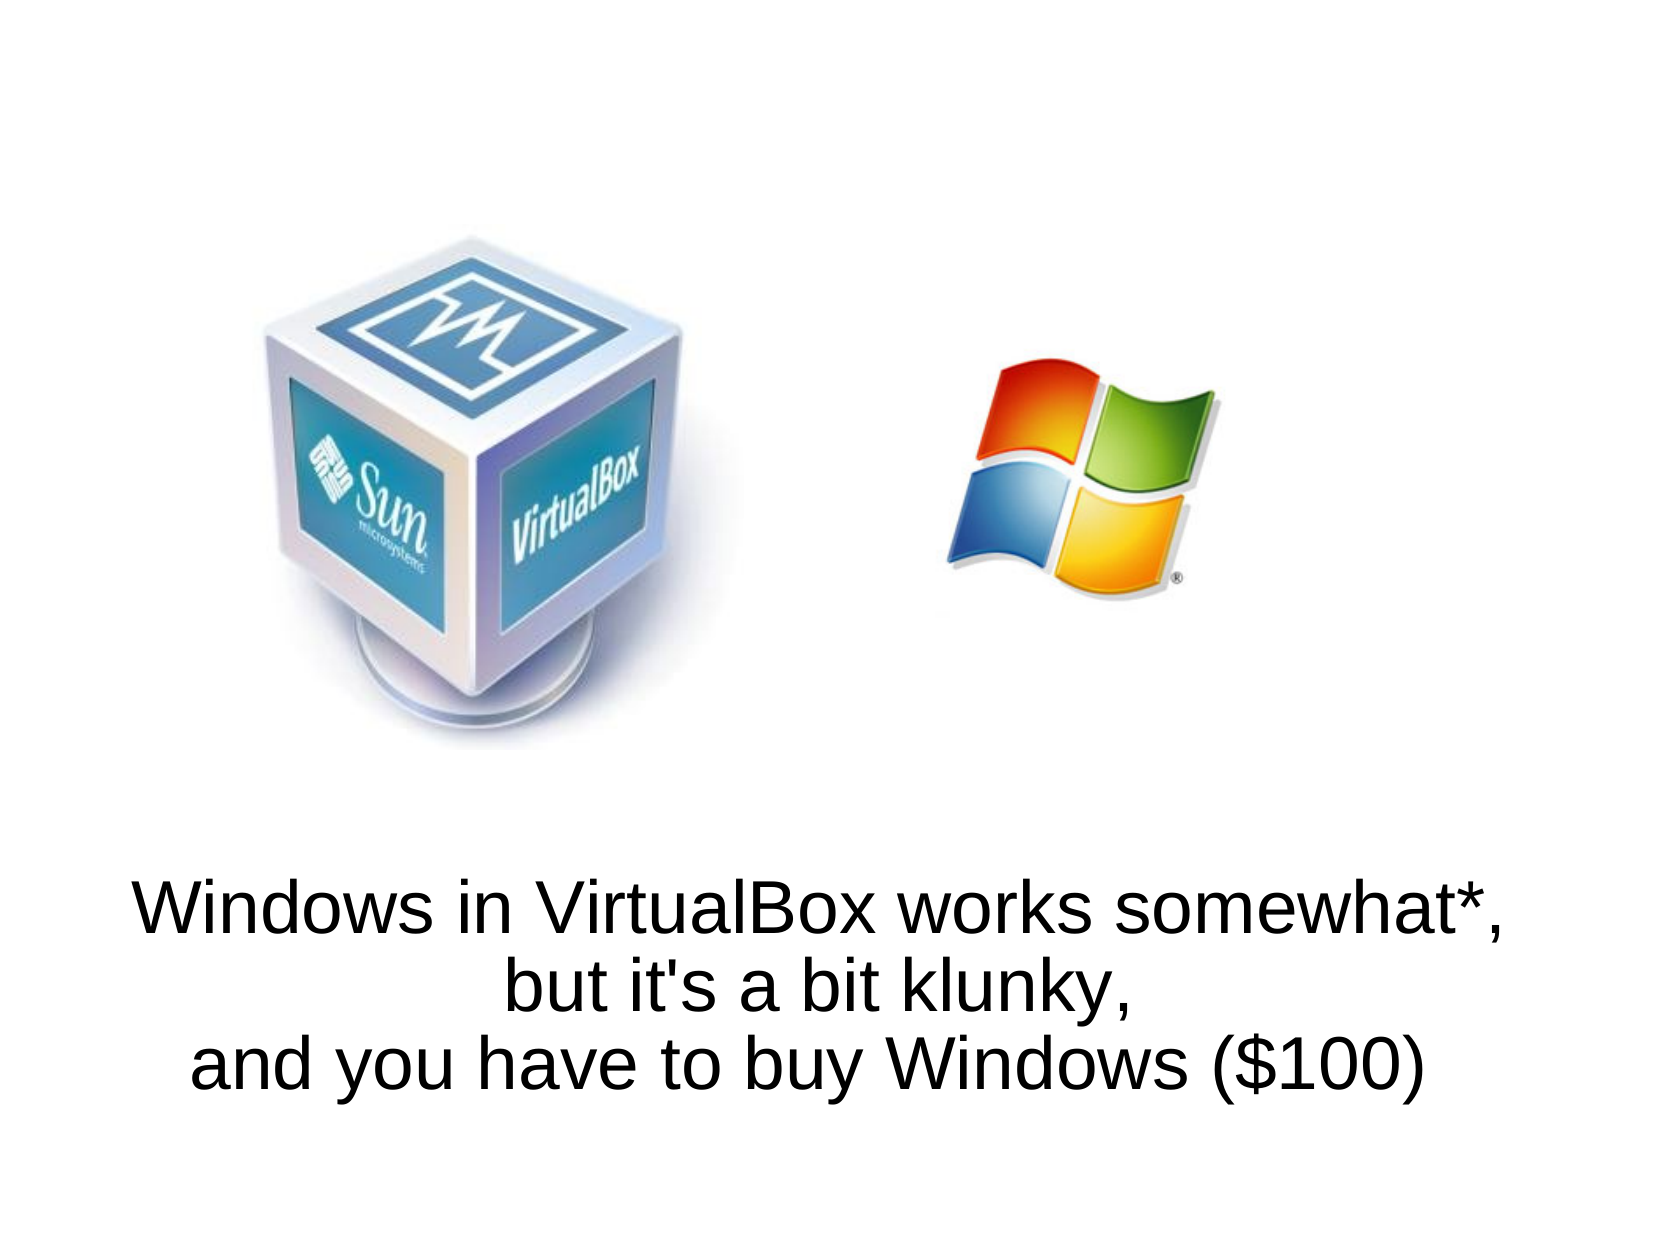

# Windows in VirtualBox works somewhat*, but it's a bit klunky, and you have to buy Windows ($100)